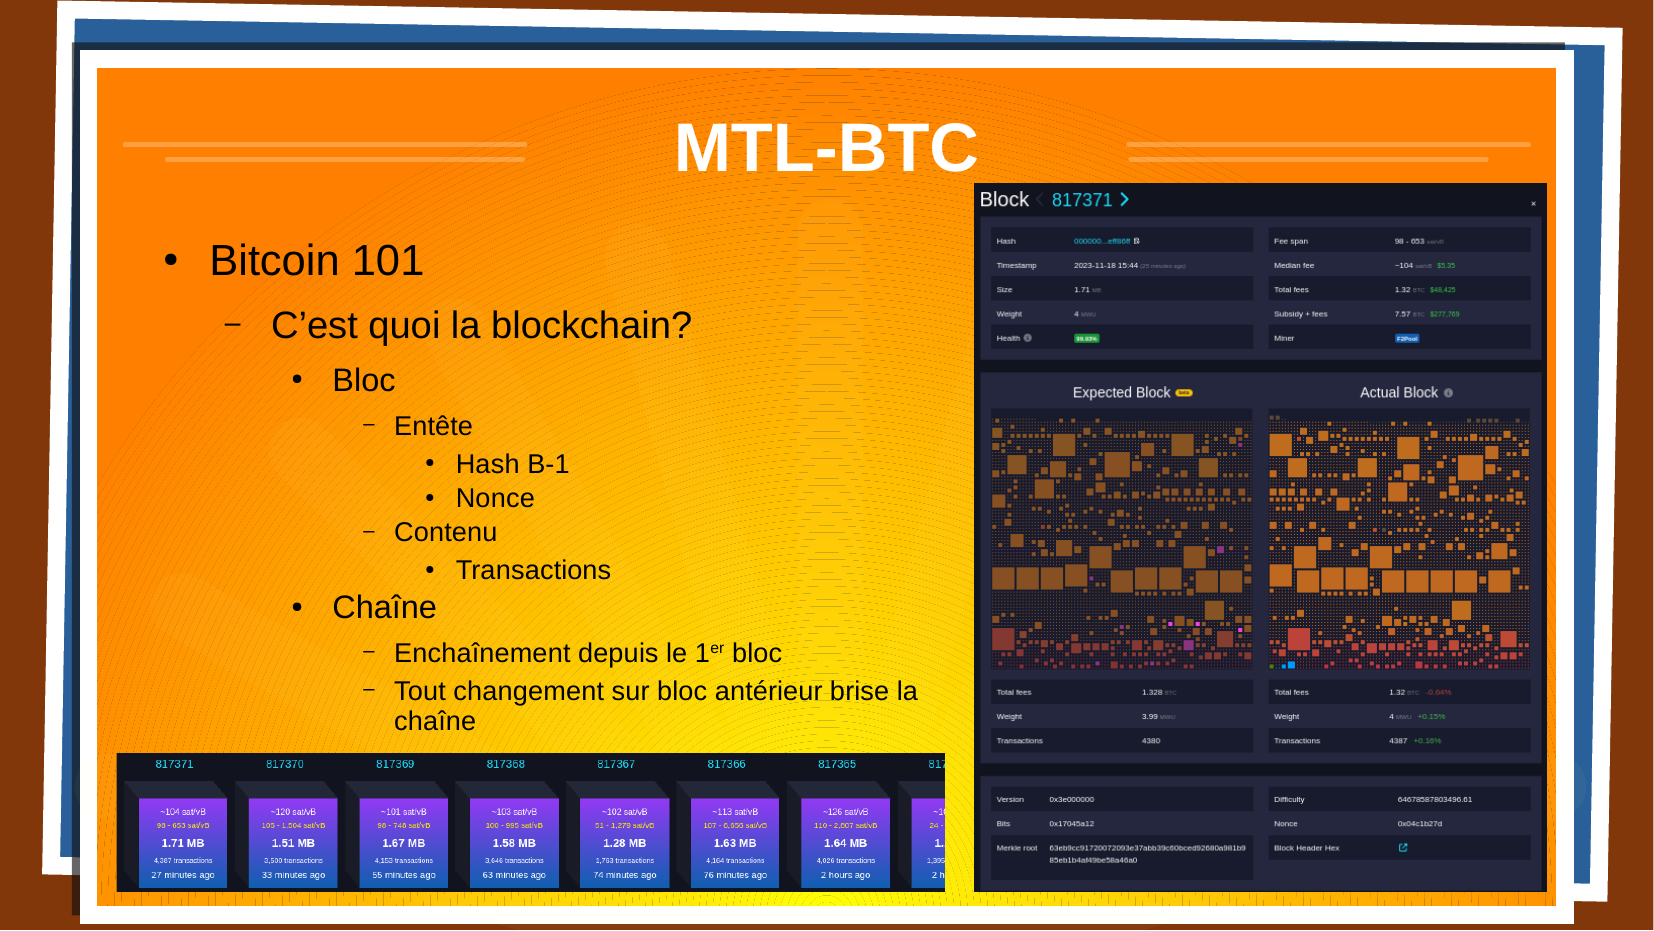

# MTL-BTC
Bitcoin 101
C’est quoi la blockchain?
Bloc
Entête
Hash B-1
Nonce
Contenu
Transactions
Chaîne
Enchaînement depuis le 1er bloc
Tout changement sur bloc antérieur brise la chaîne
5